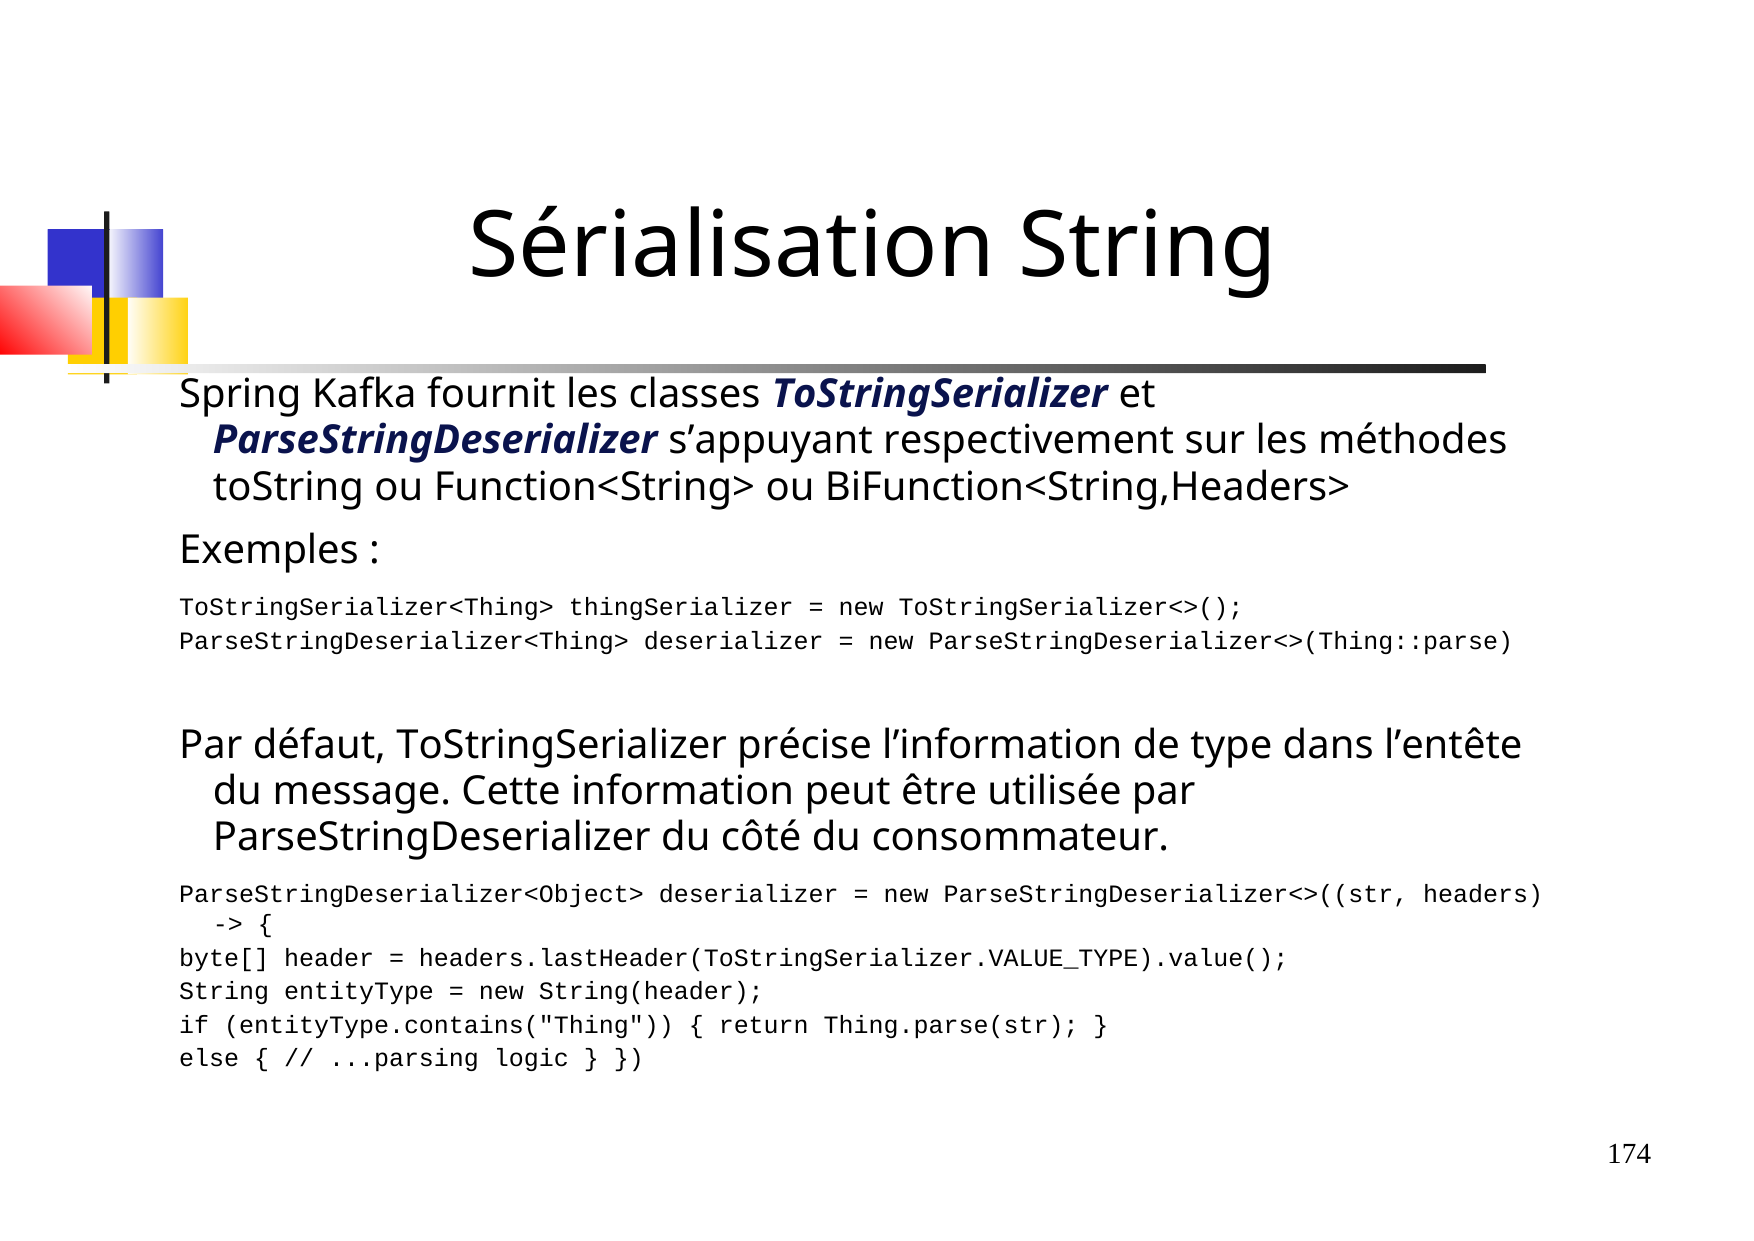

# Sérialisation String
Spring Kafka fournit les classes ToStringSerializer et ParseStringDeserializer s’appuyant respectivement sur les méthodes toString ou Function<String> ou BiFunction<String,Headers>
Exemples :
ToStringSerializer<Thing> thingSerializer = new ToStringSerializer<>();
ParseStringDeserializer<Thing> deserializer = new ParseStringDeserializer<>(Thing::parse)
Par défaut, ToStringSerializer précise l’information de type dans l’entête du message. Cette information peut être utilisée par ParseStringDeserializer du côté du consommateur.
ParseStringDeserializer<Object> deserializer = new ParseStringDeserializer<>((str, headers) -> {
byte[] header = headers.lastHeader(ToStringSerializer.VALUE_TYPE).value();
String entityType = new String(header);
if (entityType.contains("Thing")) { return Thing.parse(str); }
else { // ...parsing logic } })